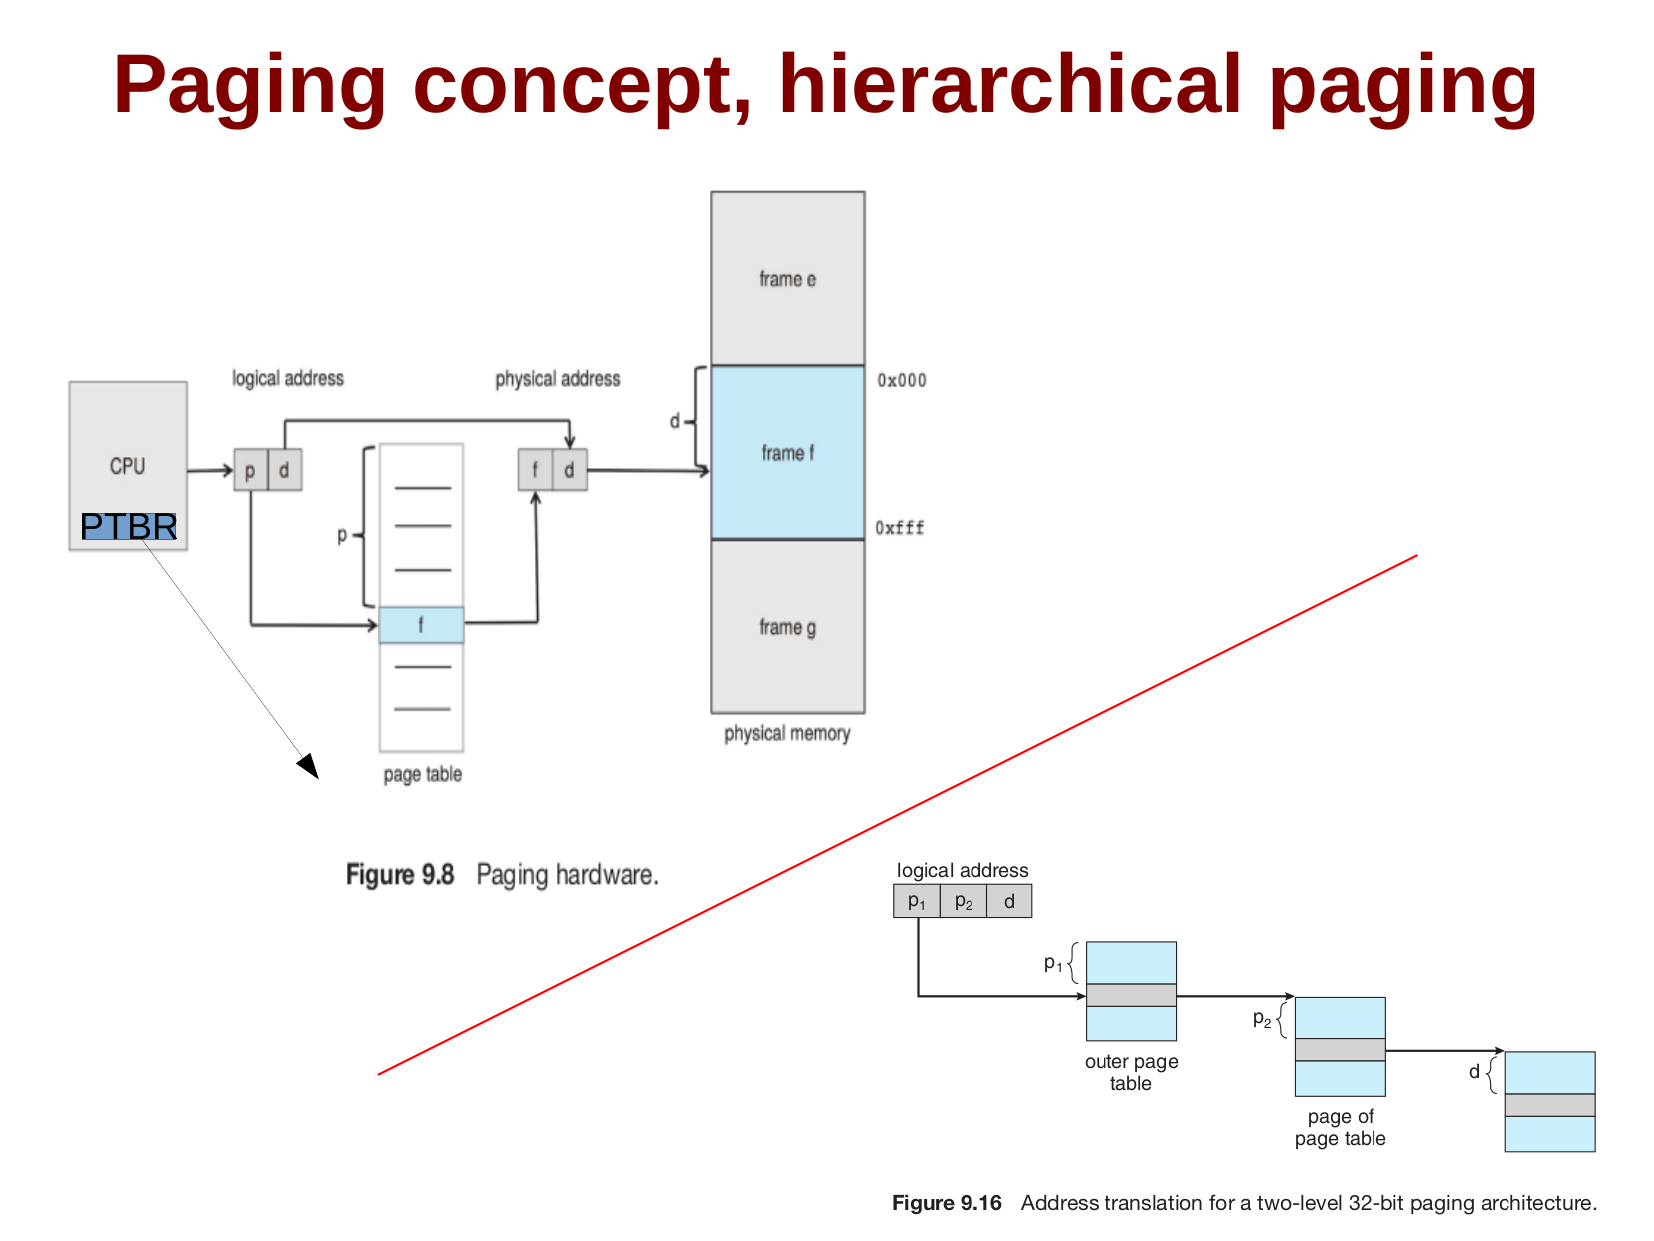

# Paging concept, hierarchical paging
Paging scheme
PTBR